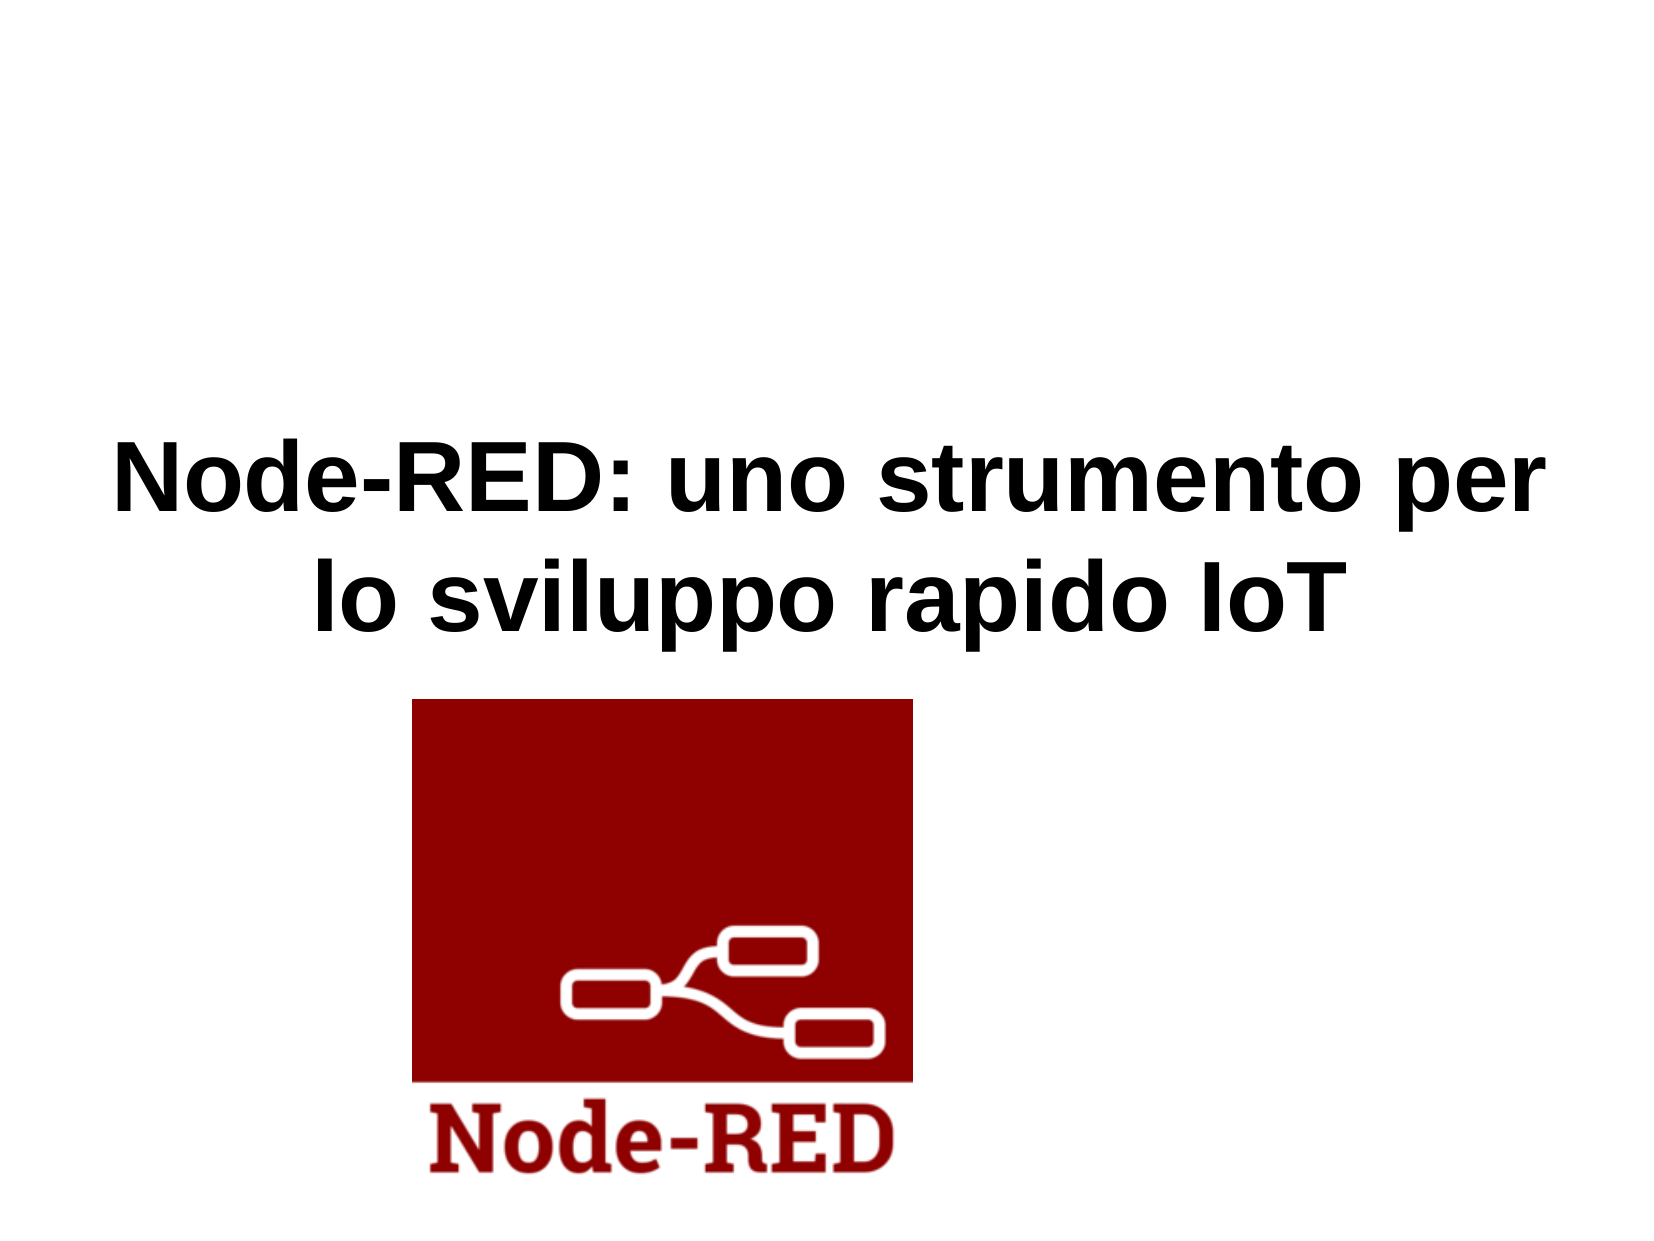

Node-RED: uno strumento per lo sviluppo rapido IoT